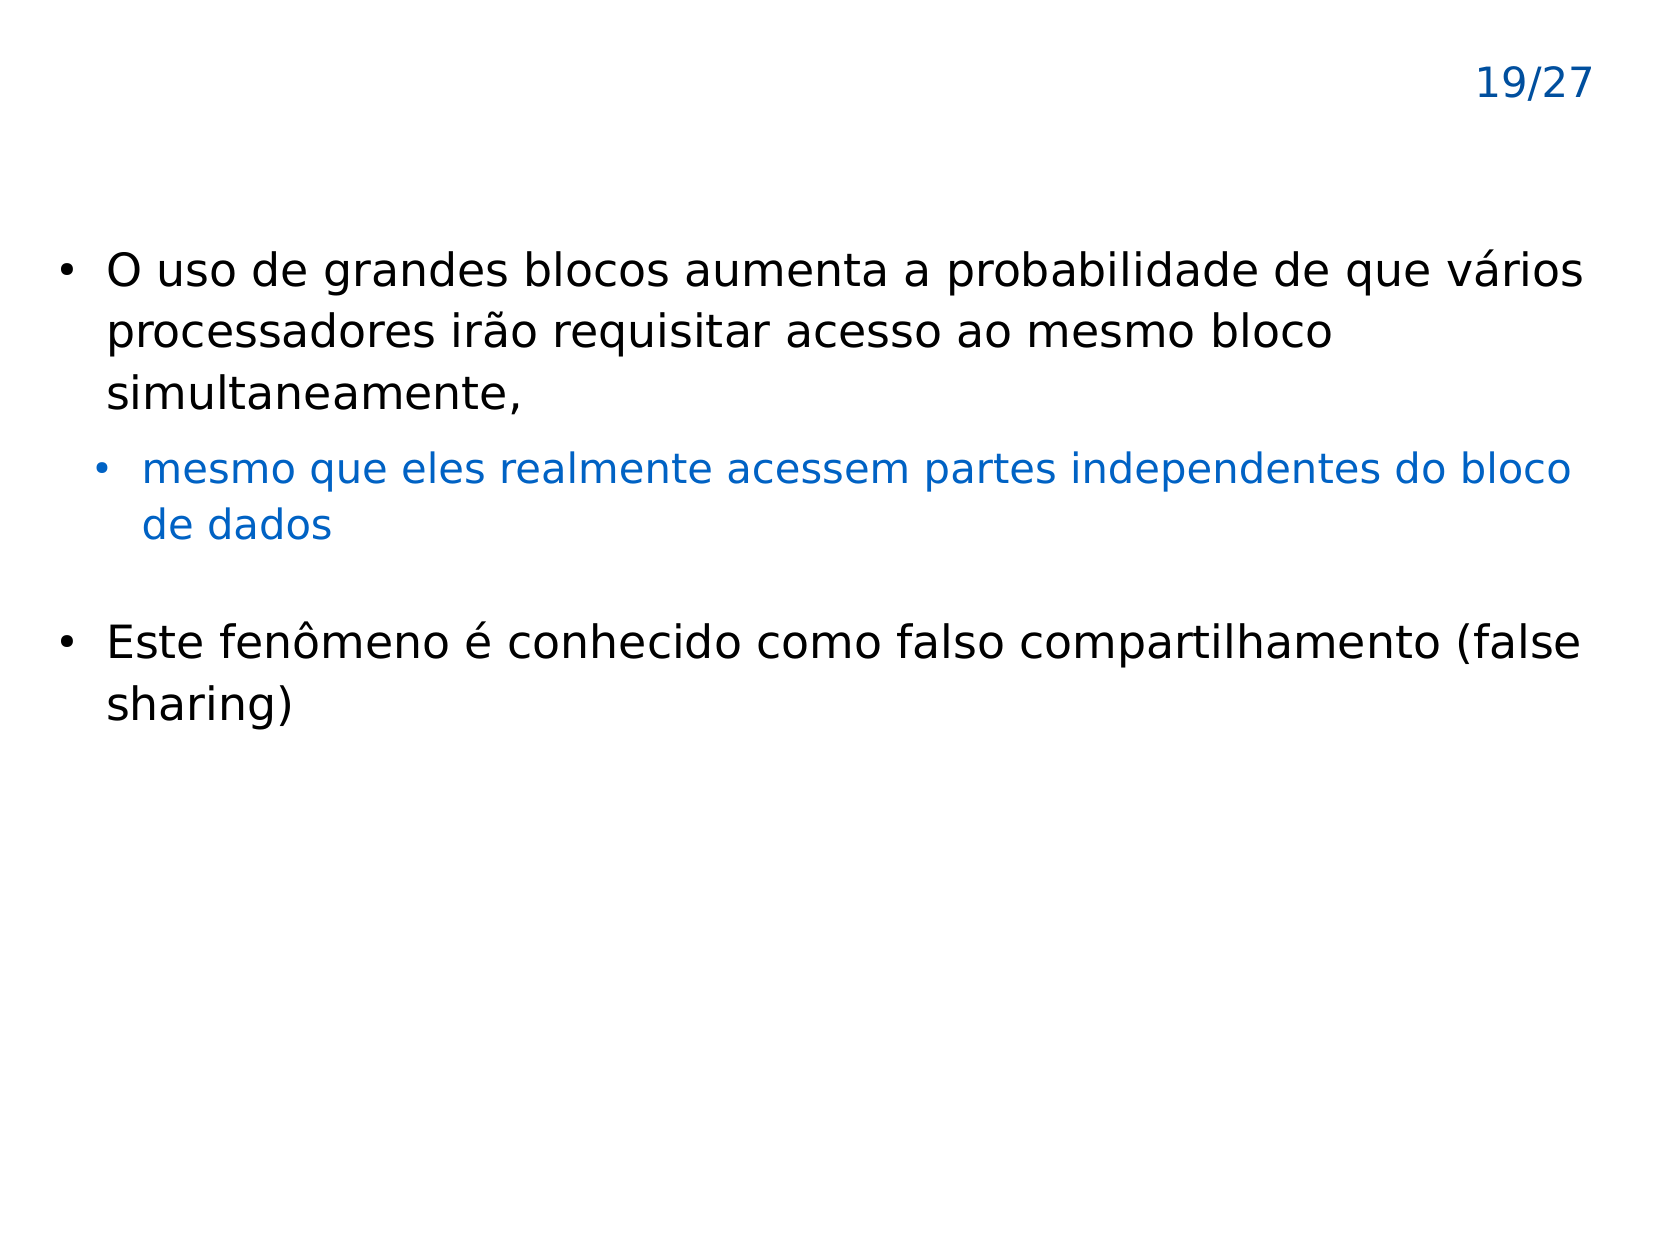

#
19
O uso de grandes blocos aumenta a probabilidade de que vários processadores irão requisitar acesso ao mesmo bloco simultaneamente,
mesmo que eles realmente acessem partes independentes do bloco de dados
Este fenômeno é conhecido como falso compartilhamento (false sharing)